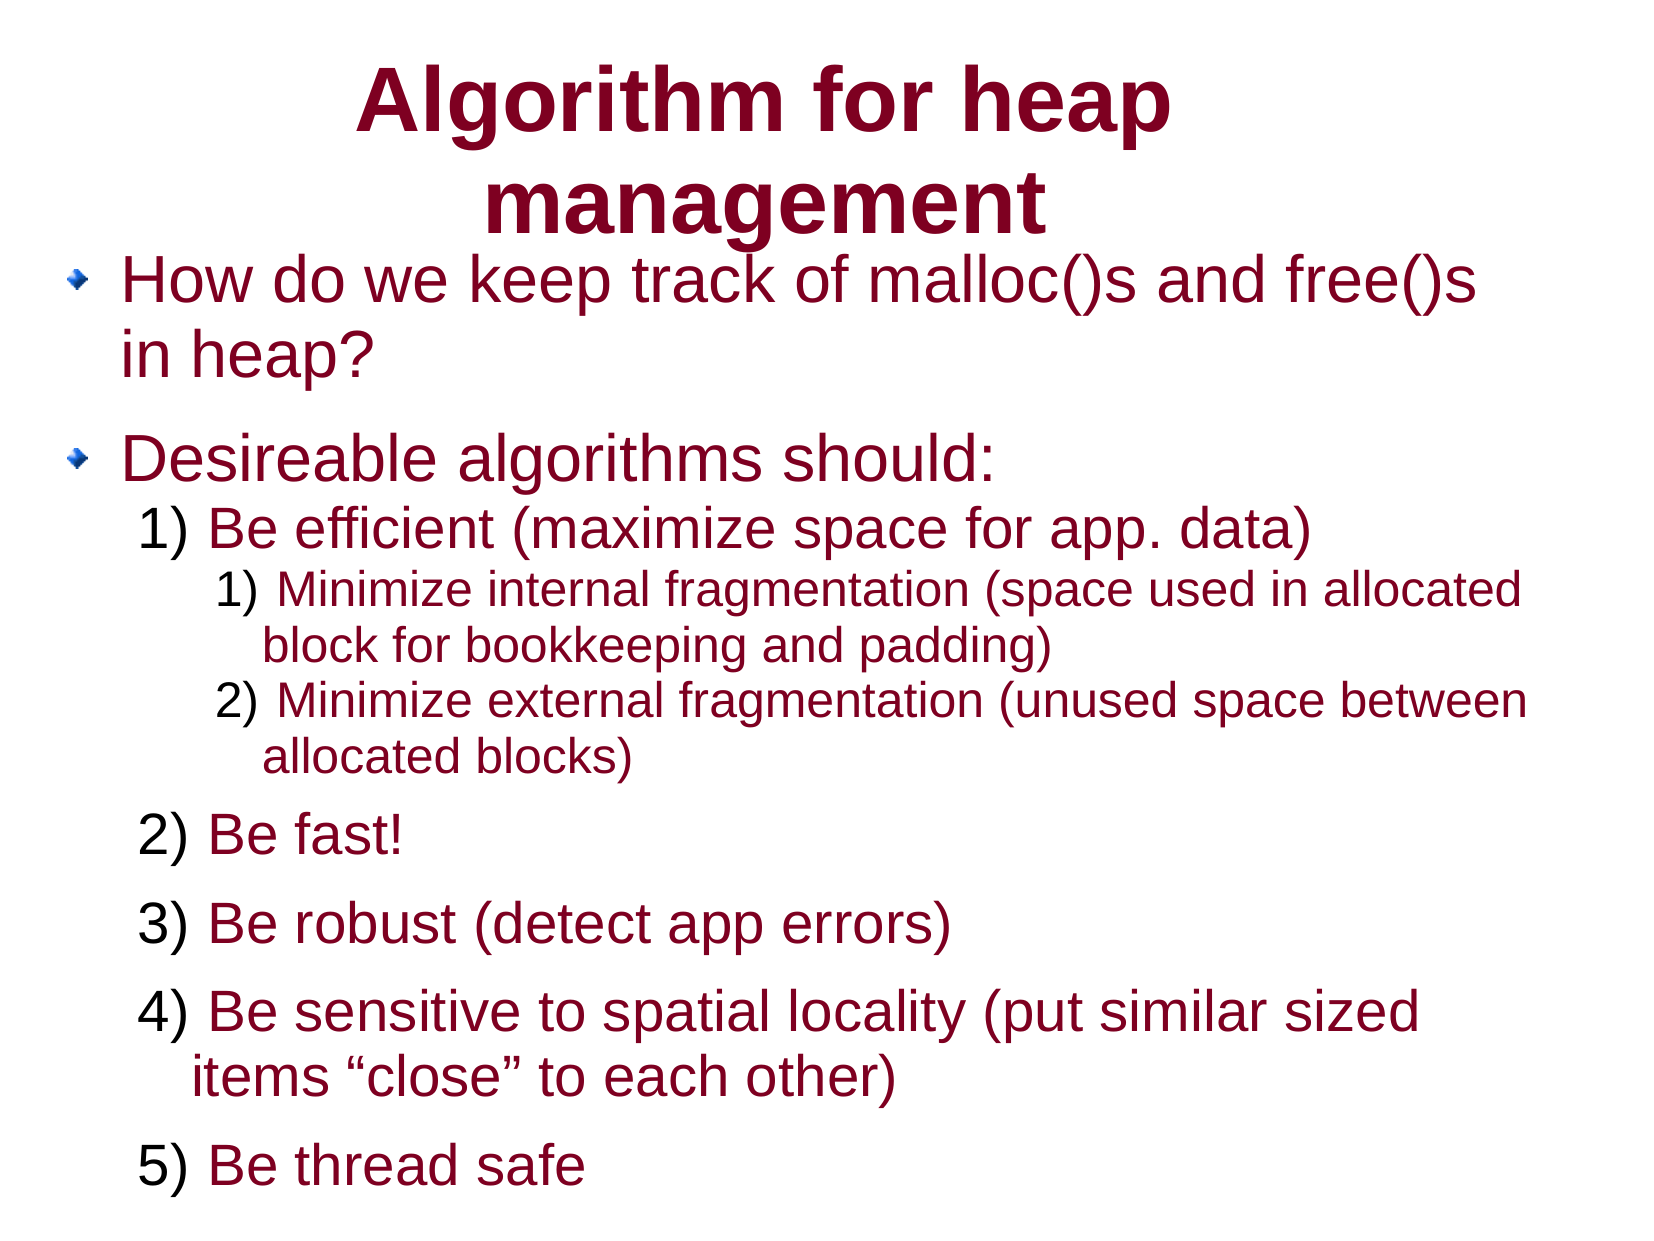

# Algorithm for heap management
How do we keep track of malloc()s and free()s in heap?
Desireable algorithms should:
 Be efficient (maximize space for app. data)
 Minimize internal fragmentation (space used in allocated block for bookkeeping and padding)
 Minimize external fragmentation (unused space between allocated blocks)
 Be fast!
 Be robust (detect app errors)
 Be sensitive to spatial locality (put similar sized items “close” to each other)
 Be thread safe